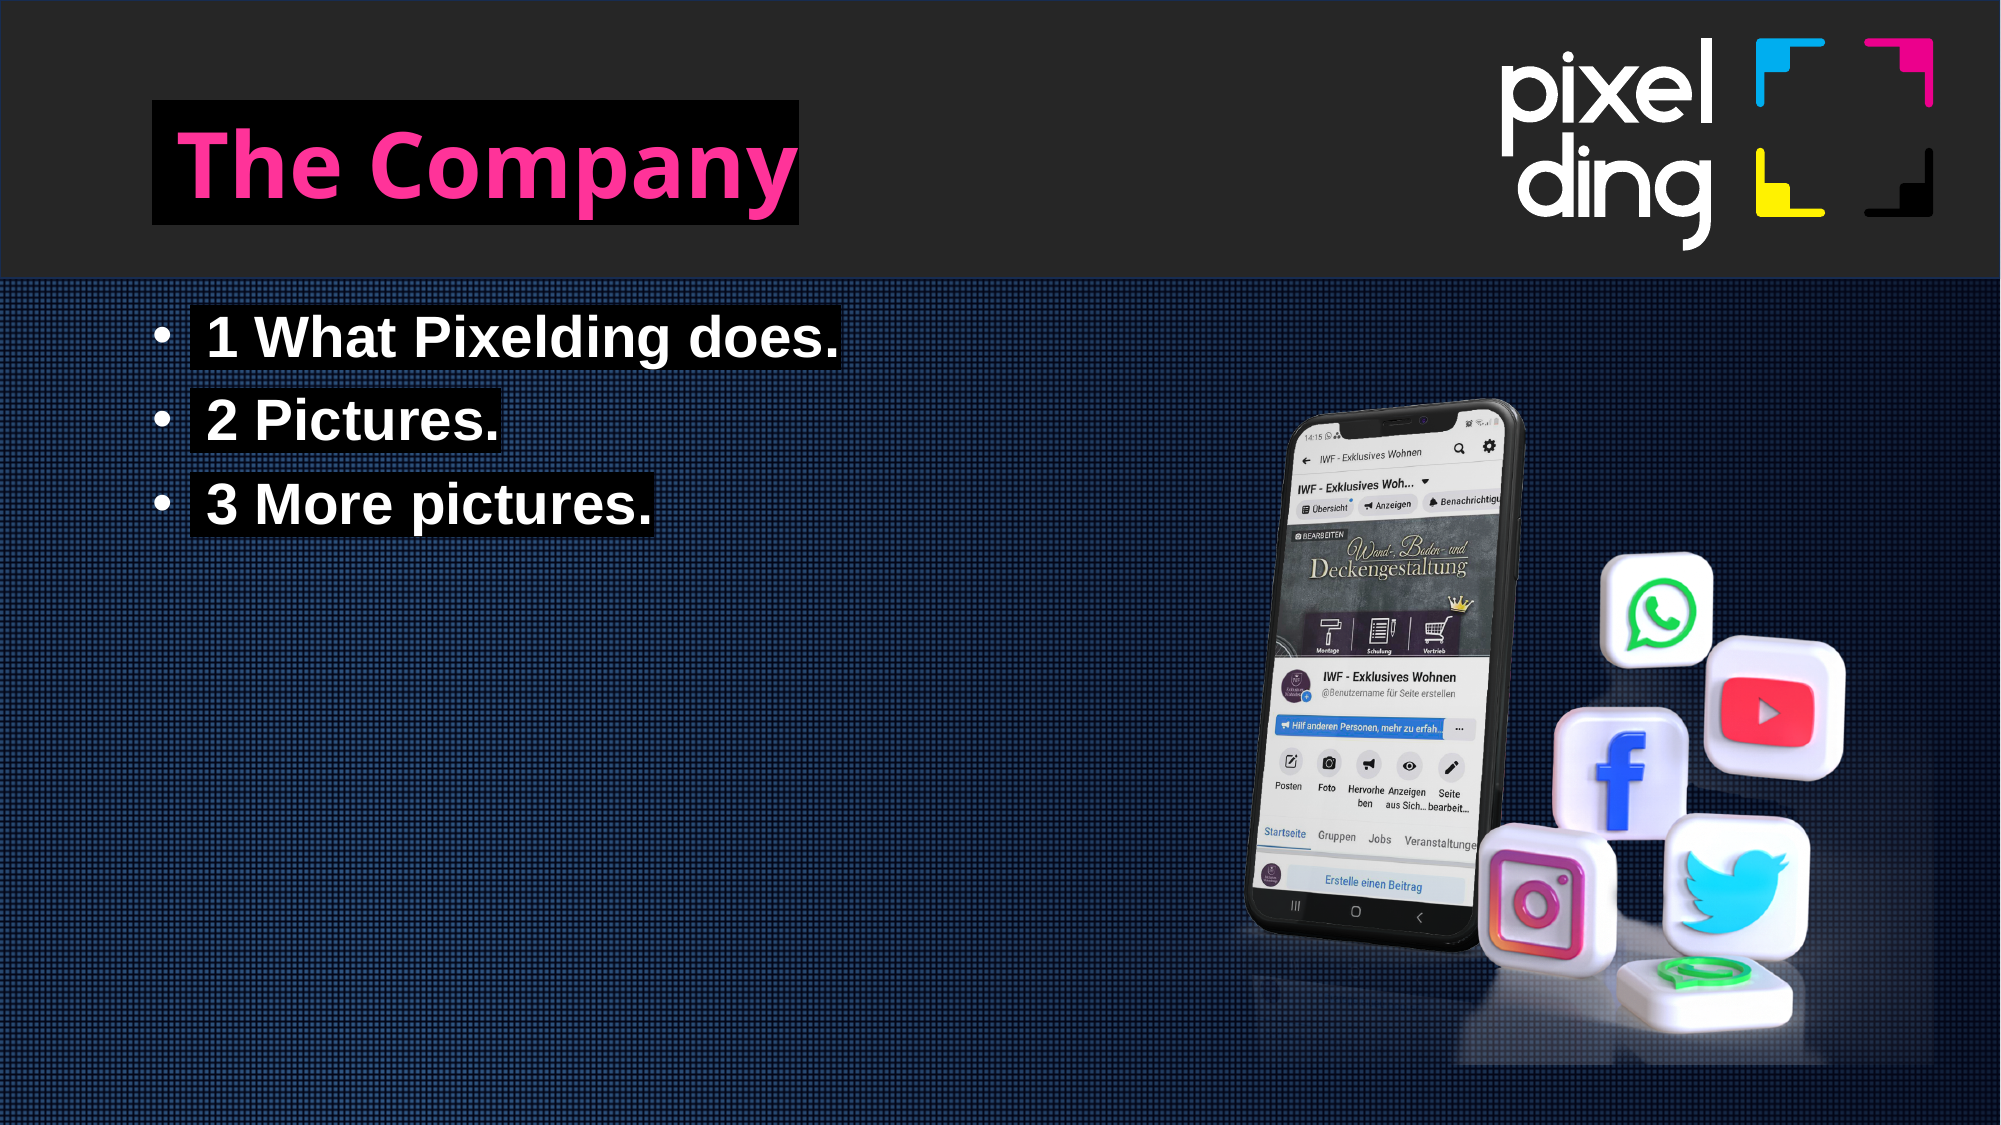

# The Company
 1 What Pixelding does.
 2 Pictures.
 3 More pictures.